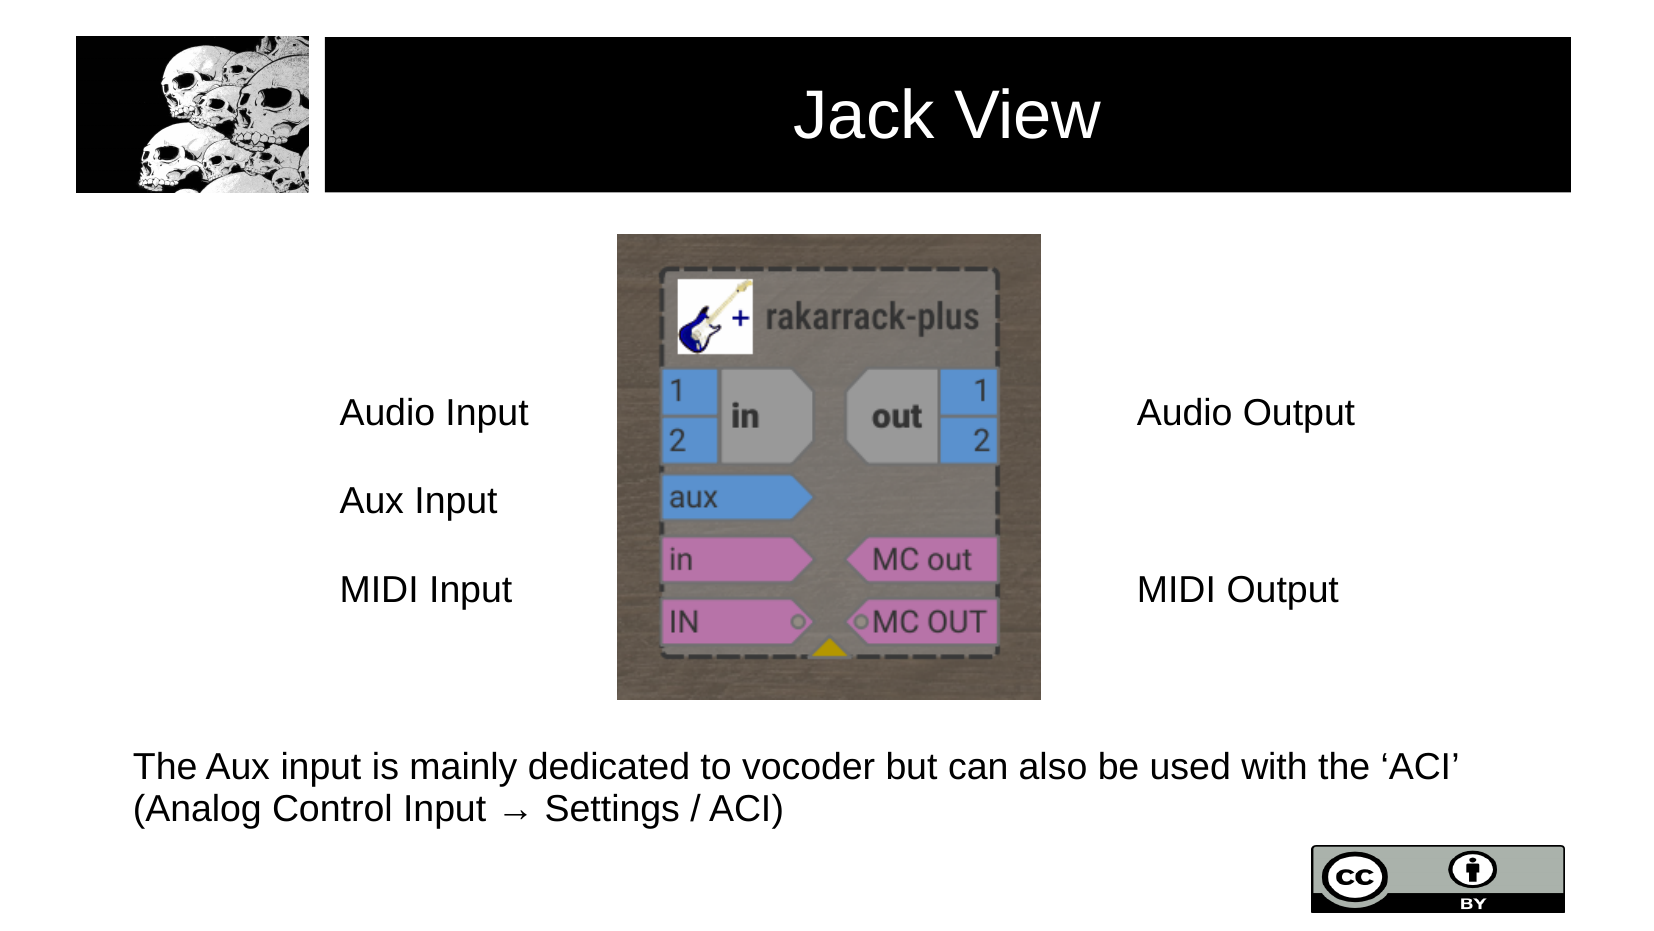

# Jack View
Audio Input
Audio Output
Aux Input
MIDI Input
MIDI Output
The Aux input is mainly dedicated to vocoder but can also be used with the ‘ACI’ (Analog Control Input → Settings / ACI)